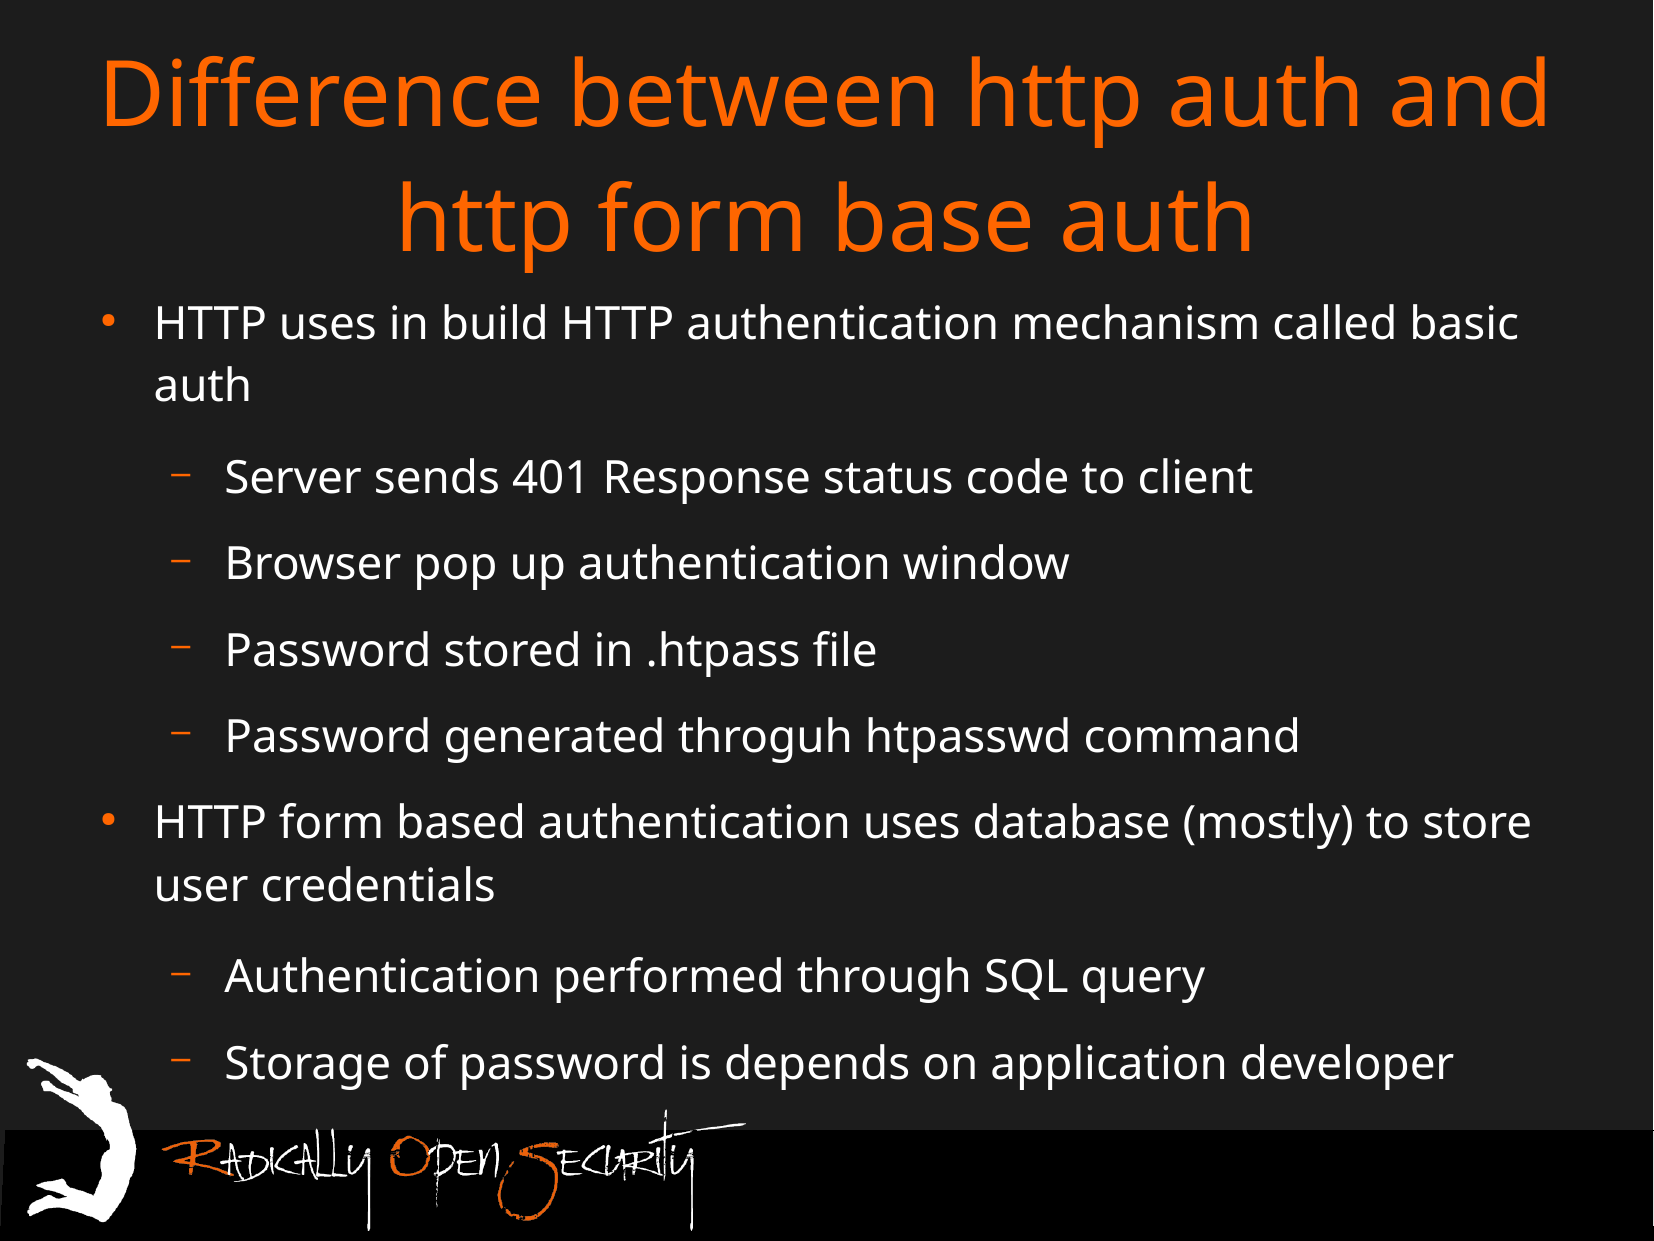

# Difference between http auth and http form base auth
HTTP uses in build HTTP authentication mechanism called basic auth
Server sends 401 Response status code to client
Browser pop up authentication window
Password stored in .htpass file
Password generated throguh htpasswd command
HTTP form based authentication uses database (mostly) to store user credentials
Authentication performed through SQL query
Storage of password is depends on application developer